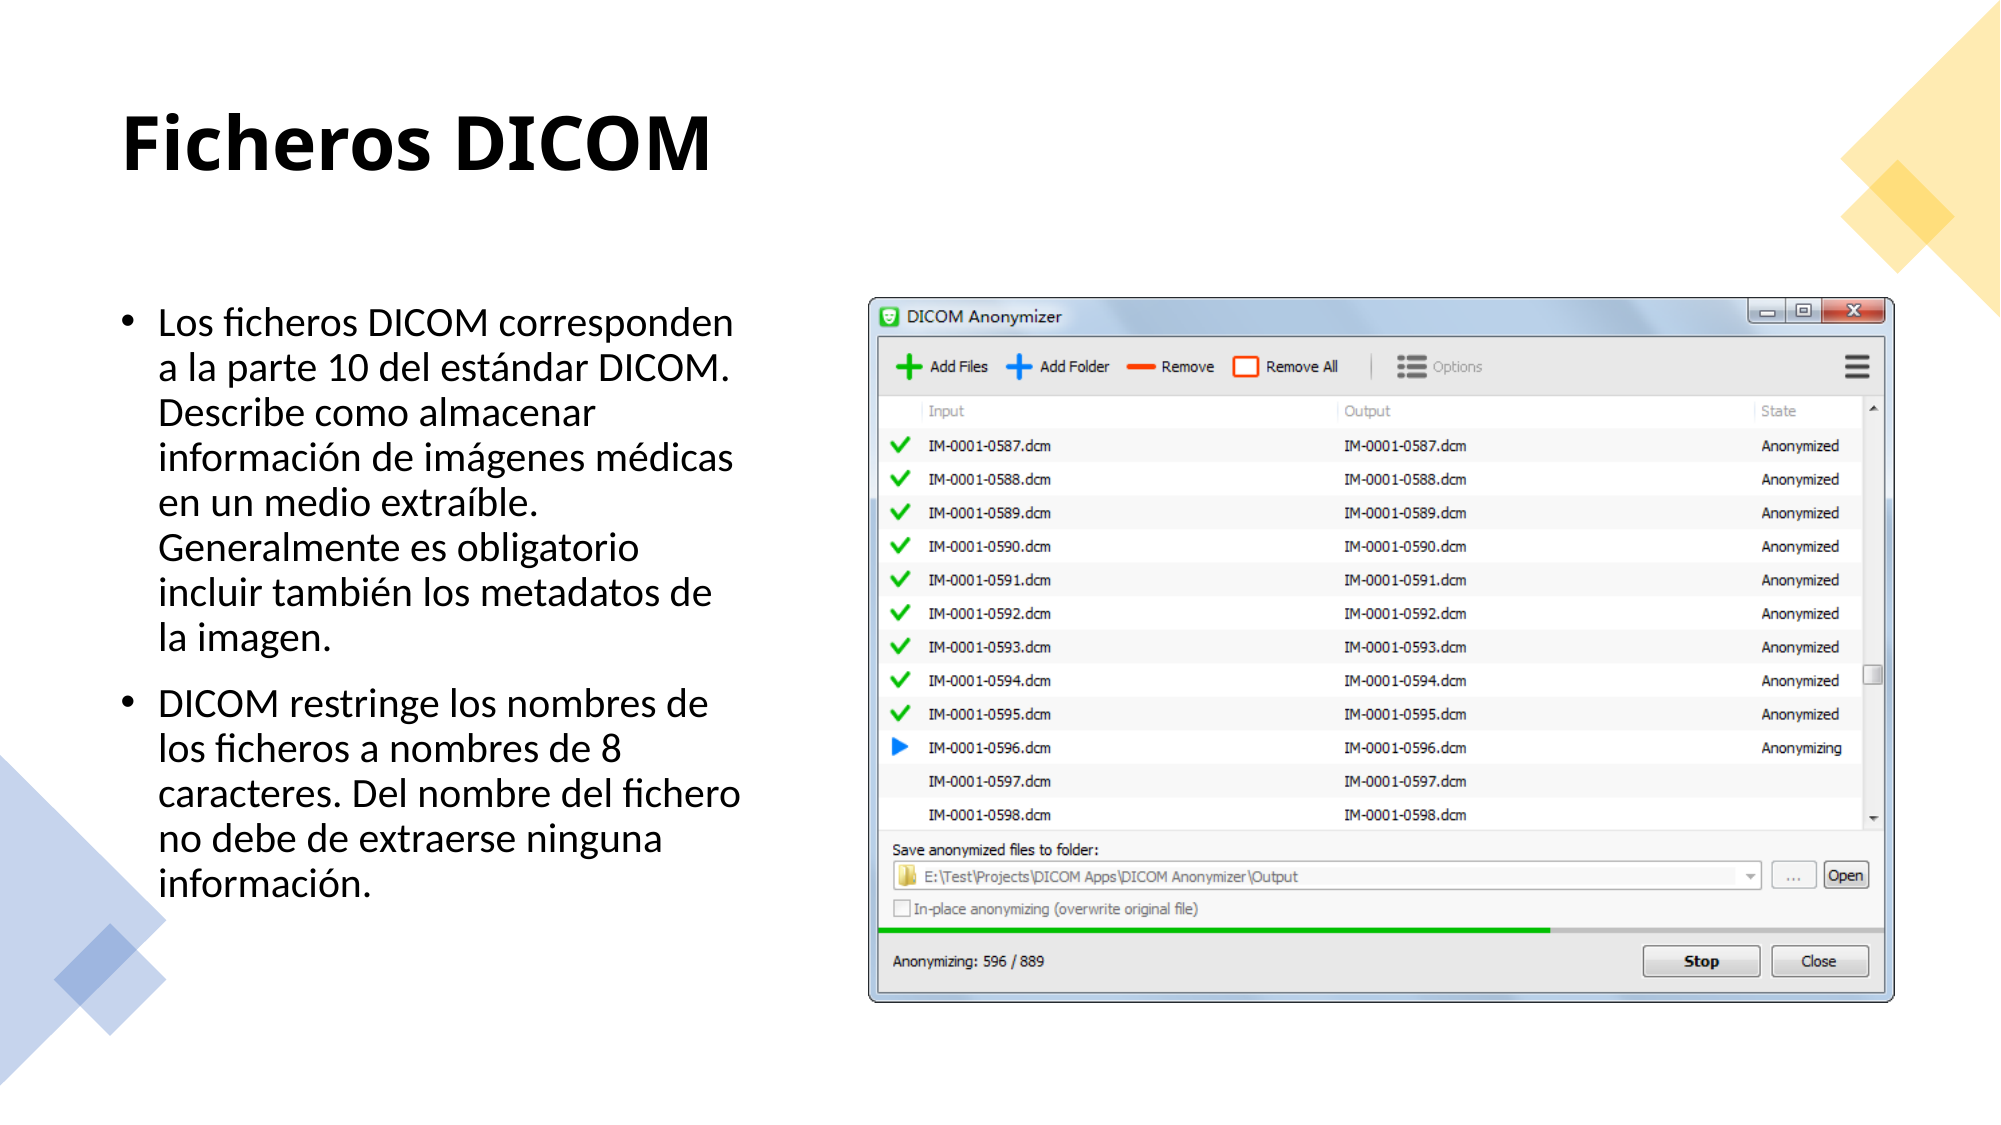

# Ficheros DICOM
Los ficheros DICOM corresponden a la parte 10 del estándar DICOM. Describe como almacenar información de imágenes médicas en un medio extraíble. Generalmente es obligatorio incluir también los metadatos de la imagen.
DICOM restringe los nombres de los ficheros a nombres de 8 caracteres. Del nombre del fichero no debe de extraerse ninguna información.